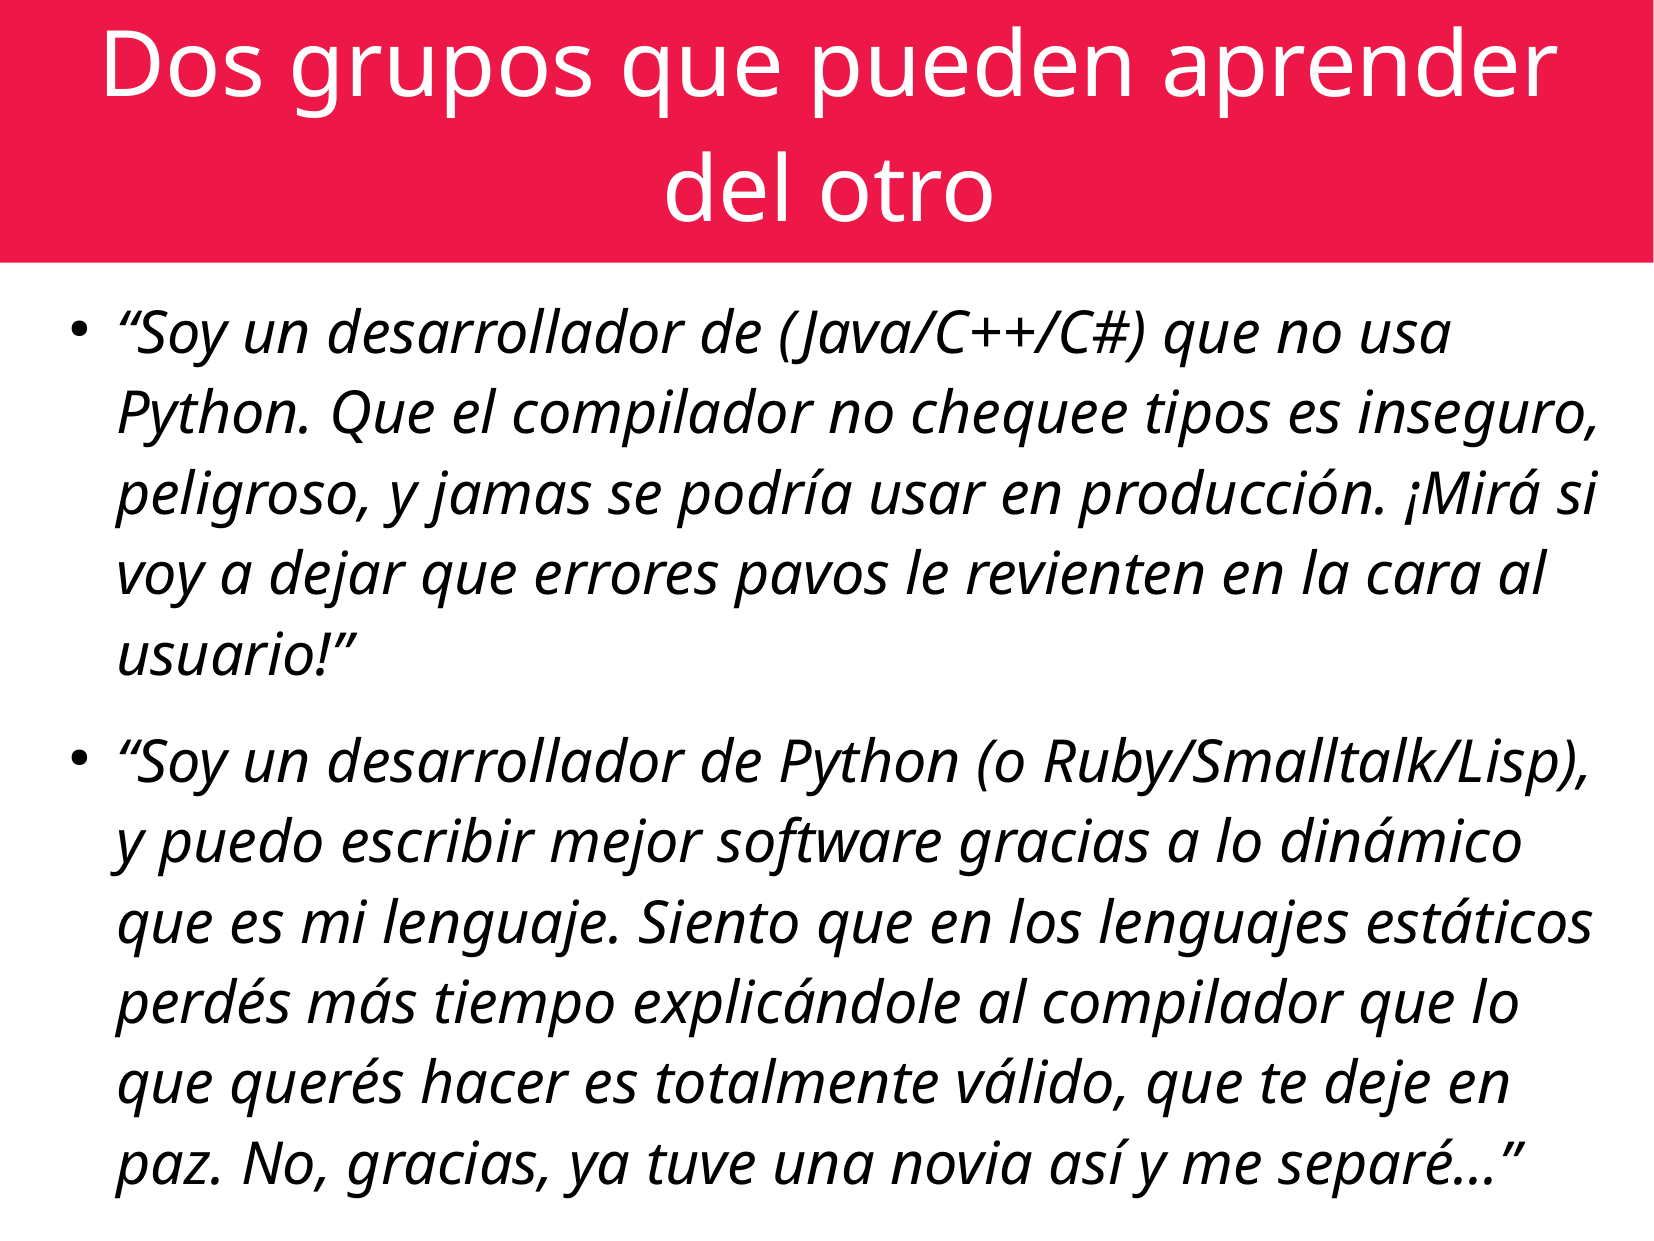

# Dos grupos que pueden aprender del otro
“Soy un desarrollador de (Java/C++/C#) que no usa Python. Que el compilador no chequee tipos es inseguro, peligroso, y jamas se podría usar en producción. ¡Mirá si voy a dejar que errores pavos le revienten en la cara al usuario!”
“Soy un desarrollador de Python (o Ruby/Smalltalk/Lisp), y puedo escribir mejor software gracias a lo dinámico que es mi lenguaje. Siento que en los lenguajes estáticos perdés más tiempo explicándole al compilador que lo que querés hacer es totalmente válido, que te deje en paz. No, gracias, ya tuve una novia así y me separé...”